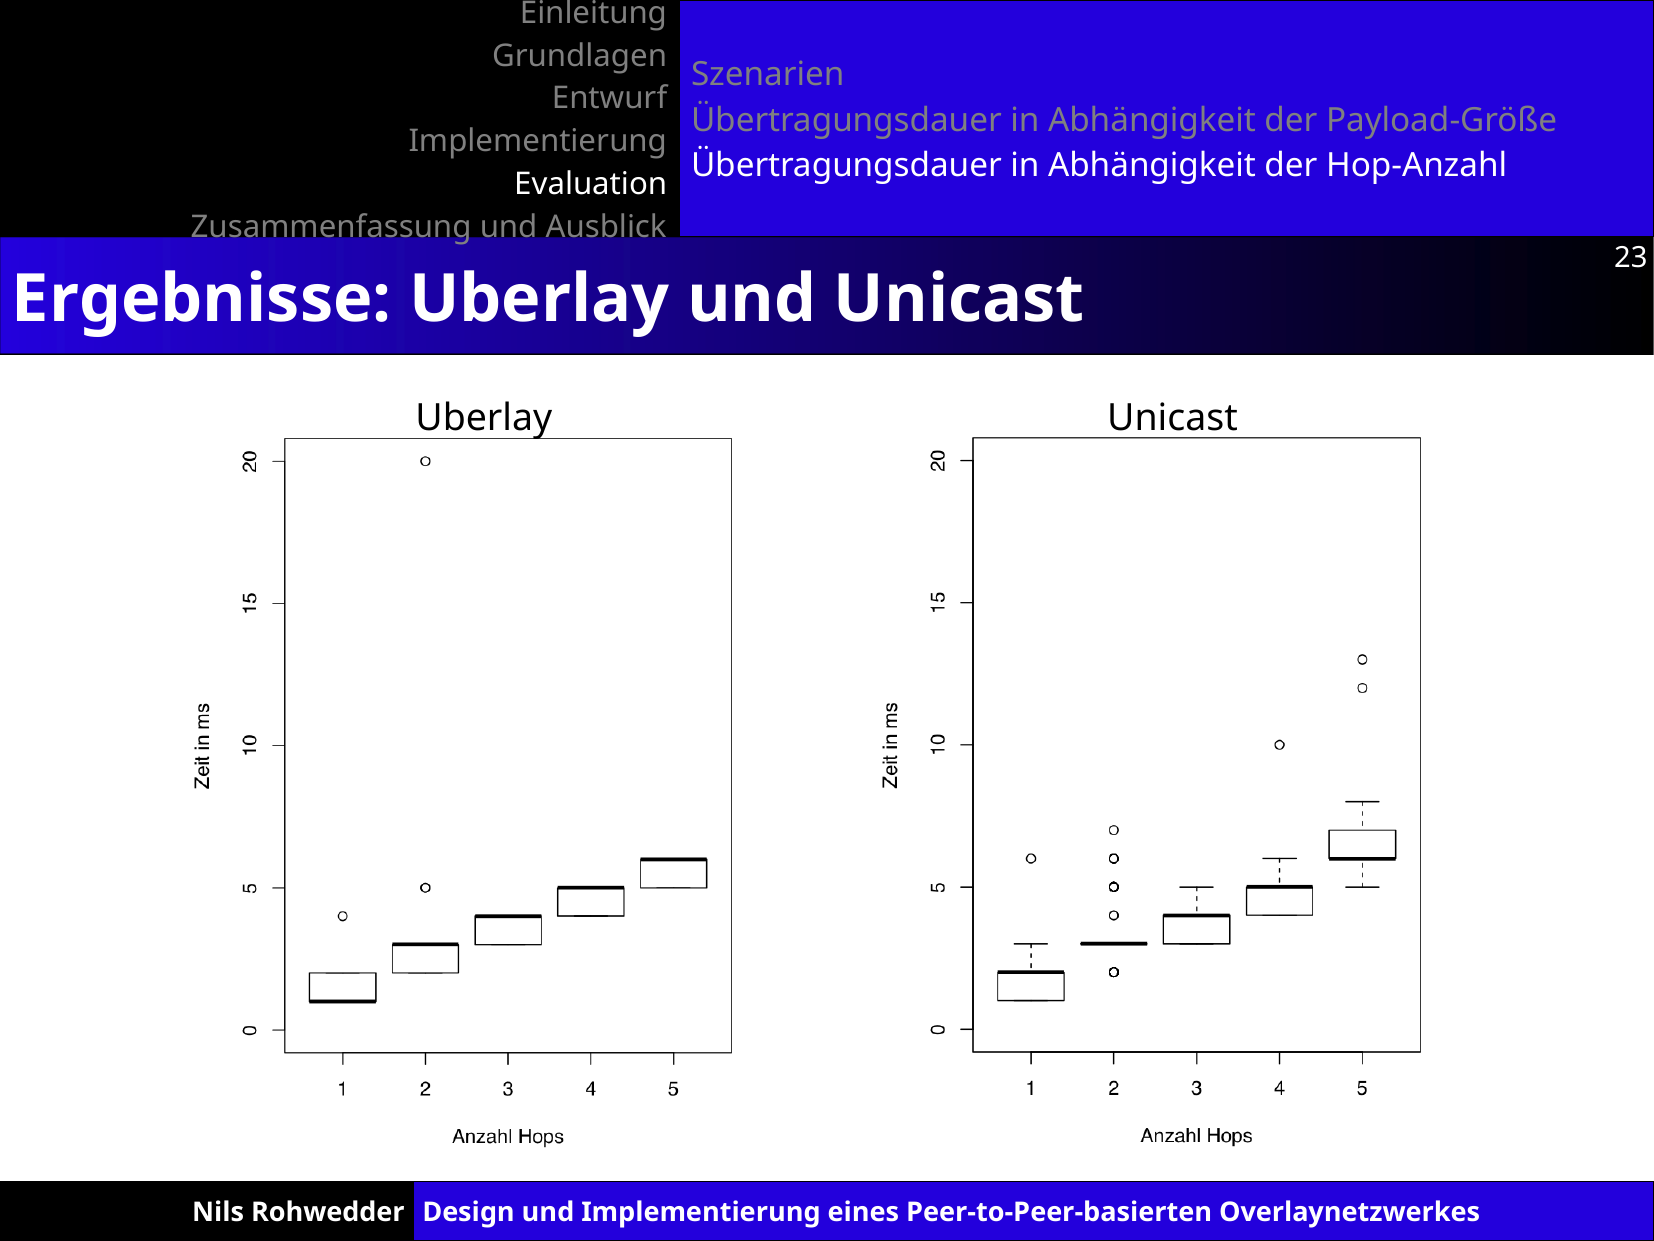

# Ergebnisse: Uberlay und Unicast
23
Uberlay
Unicast